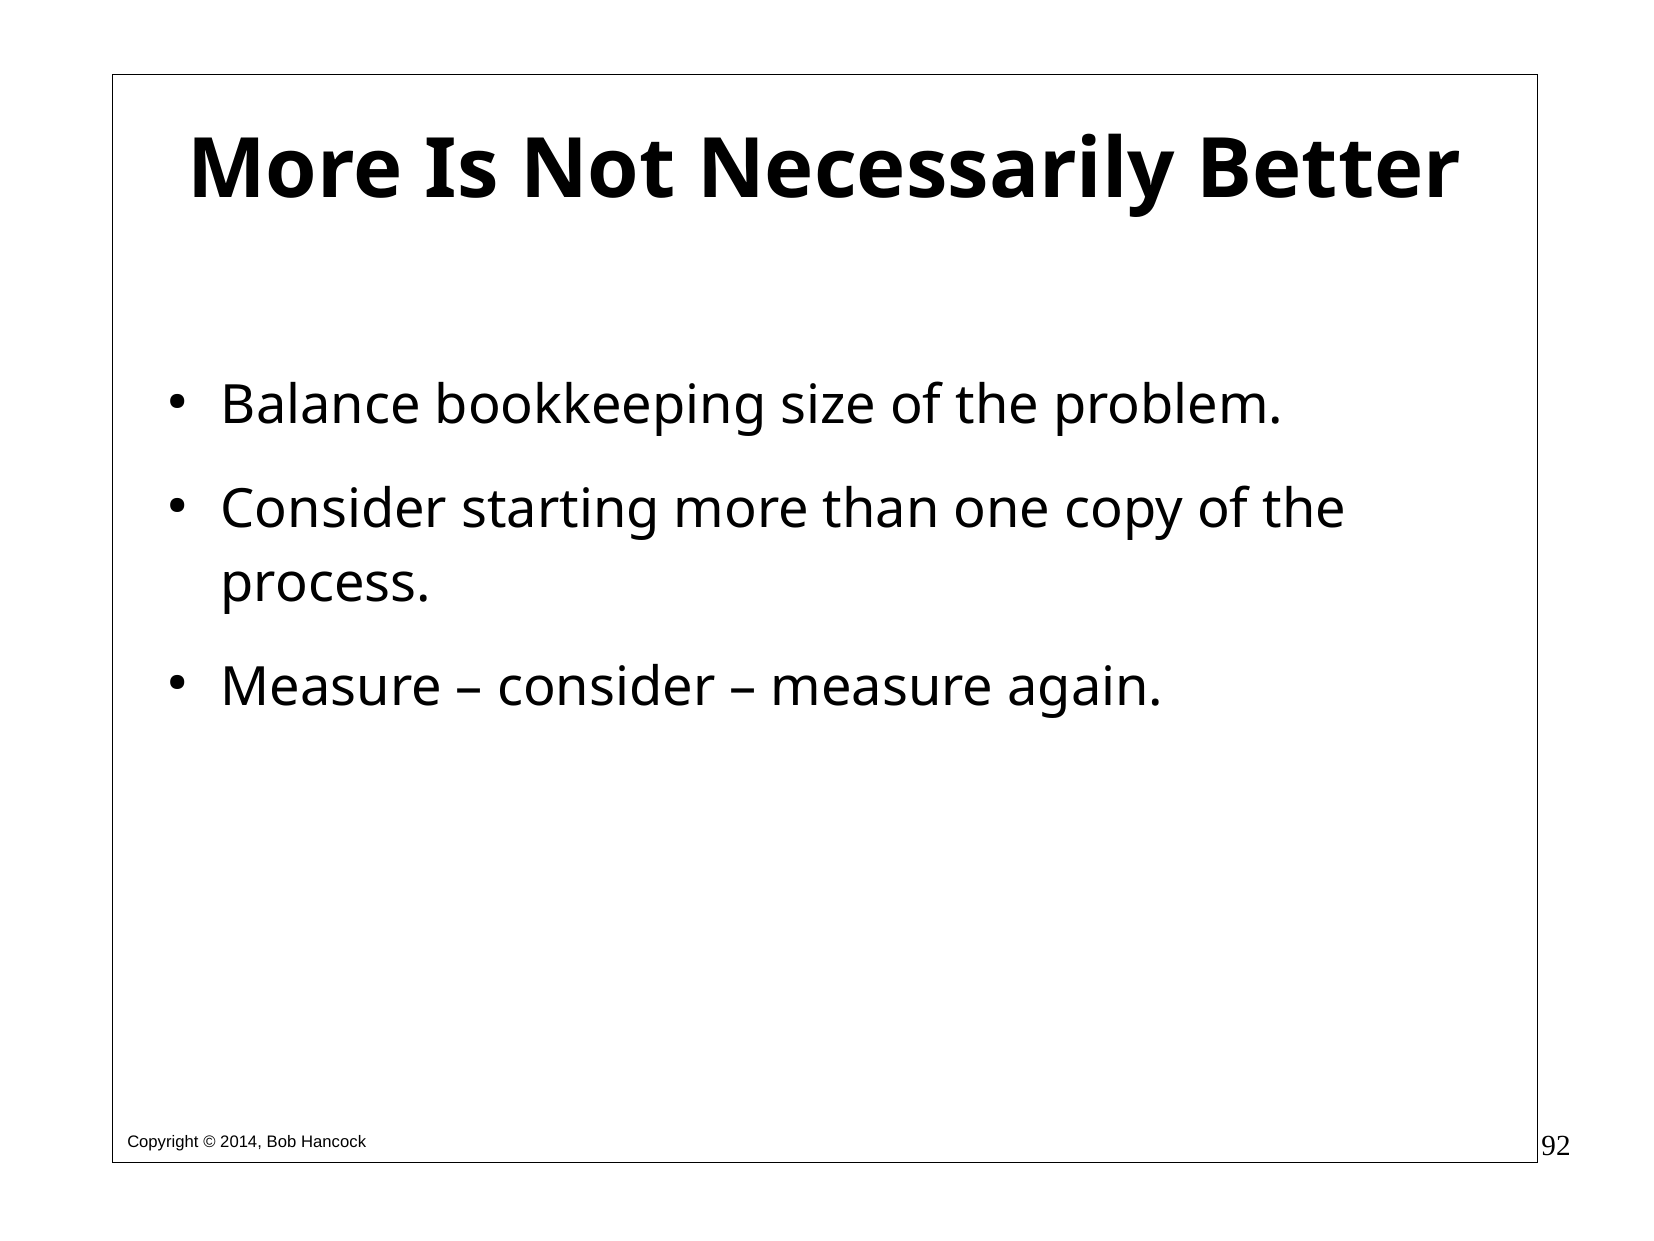

# More Is Not Necessarily Better
Balance bookkeeping size of the problem.
Consider starting more than one copy of the process.
Measure – consider – measure again.
Copyright © 2014, Bob Hancock
92